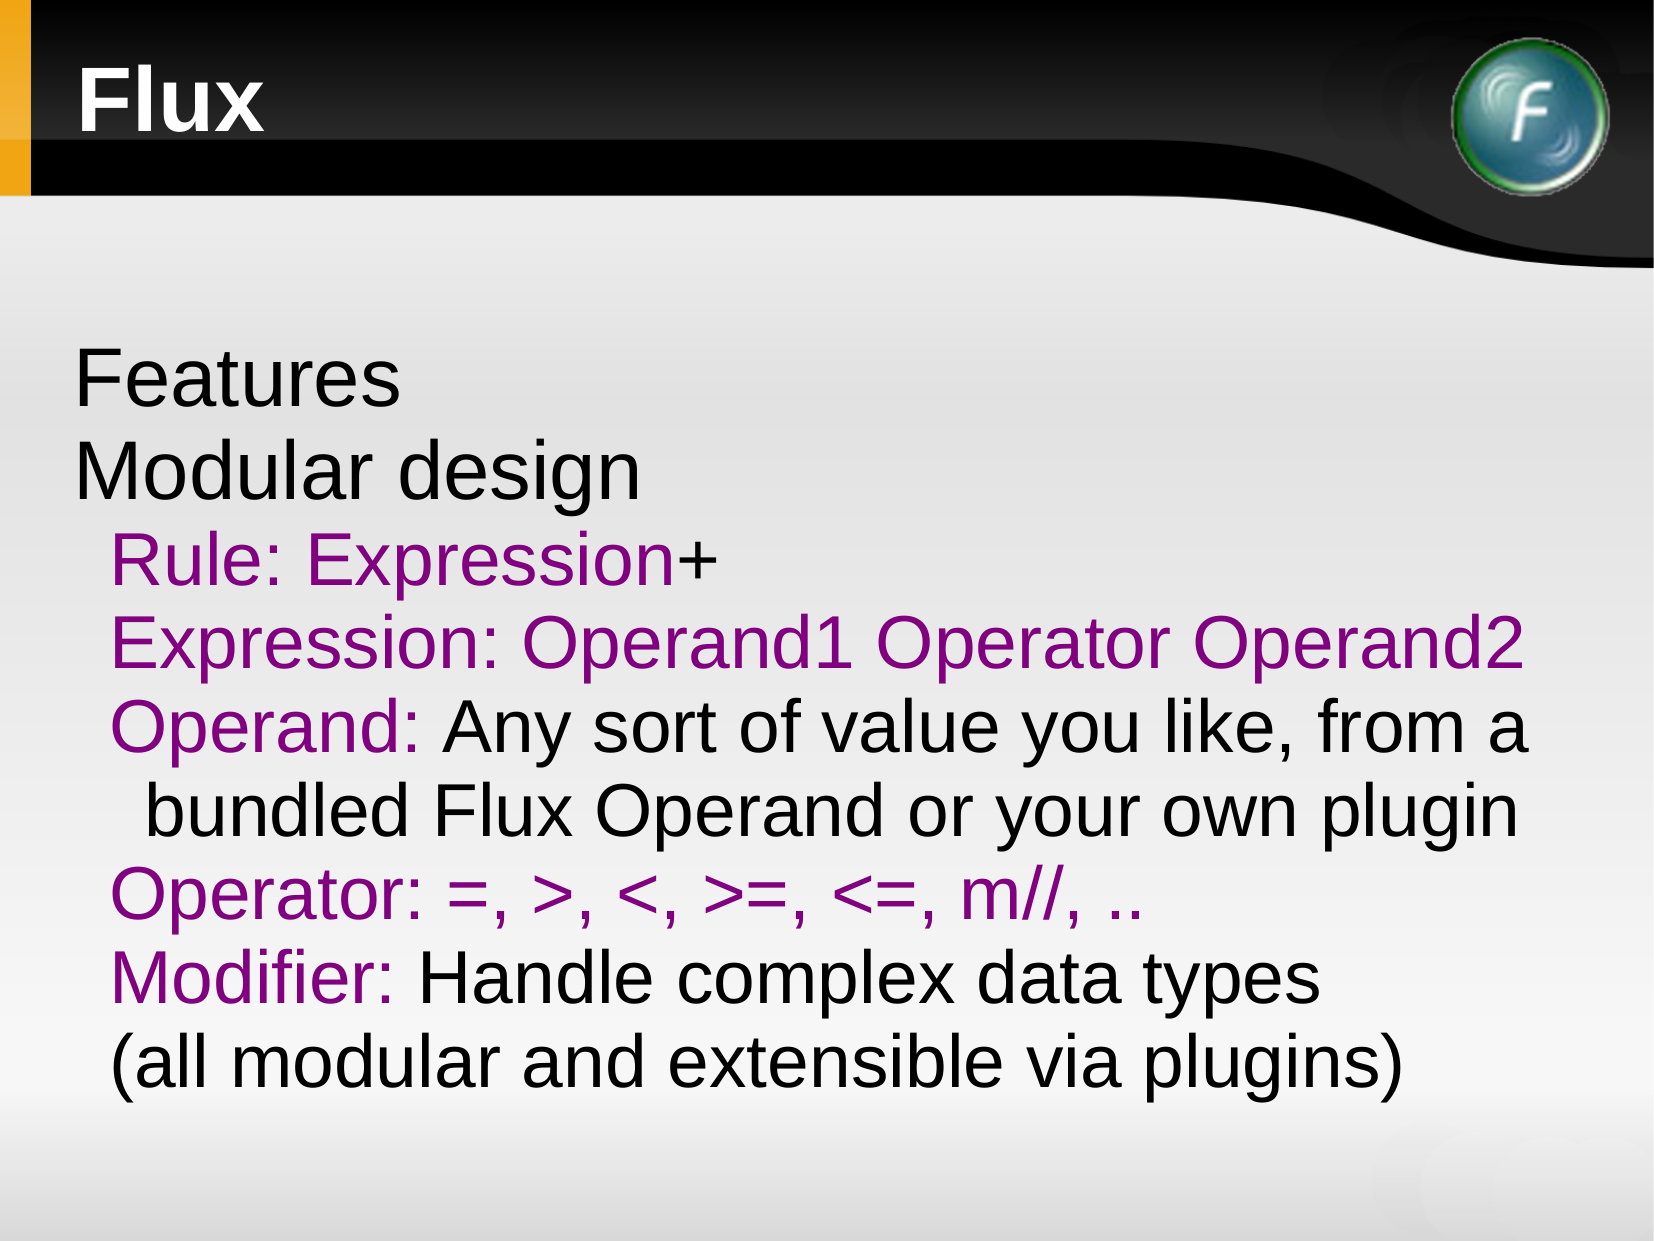

# Flux
Features
Modular design
Rule: Expression+
Expression: Operand1 Operator Operand2
Operand: Any sort of value you like, from a bundled Flux Operand or your own plugin
Operator: =, >, <, >=, <=, m//, ..
Modifier: Handle complex data types
(all modular and extensible via plugins)